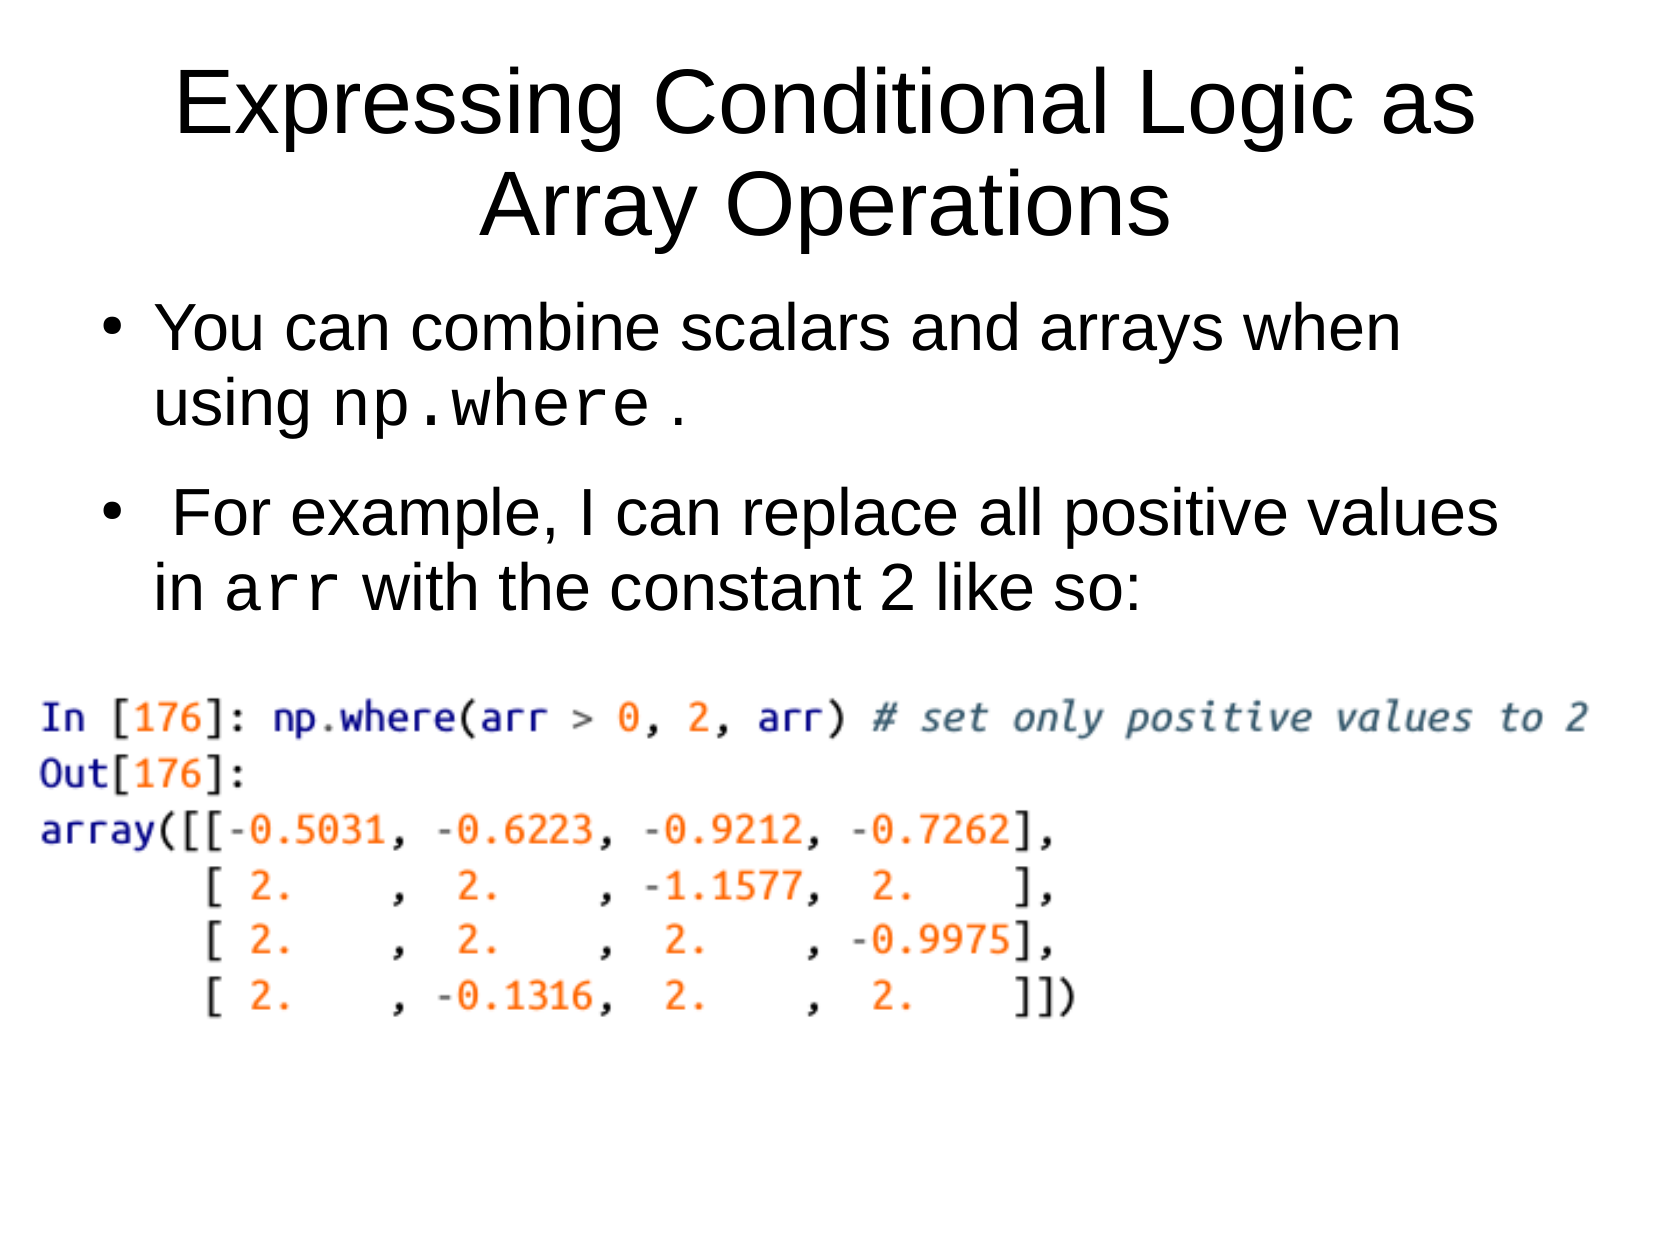

# Expressing Conditional Logic as Array Operations
You can combine scalars and arrays when using np.where .
 For example, I can replace all positive values in arr with the constant 2 like so: